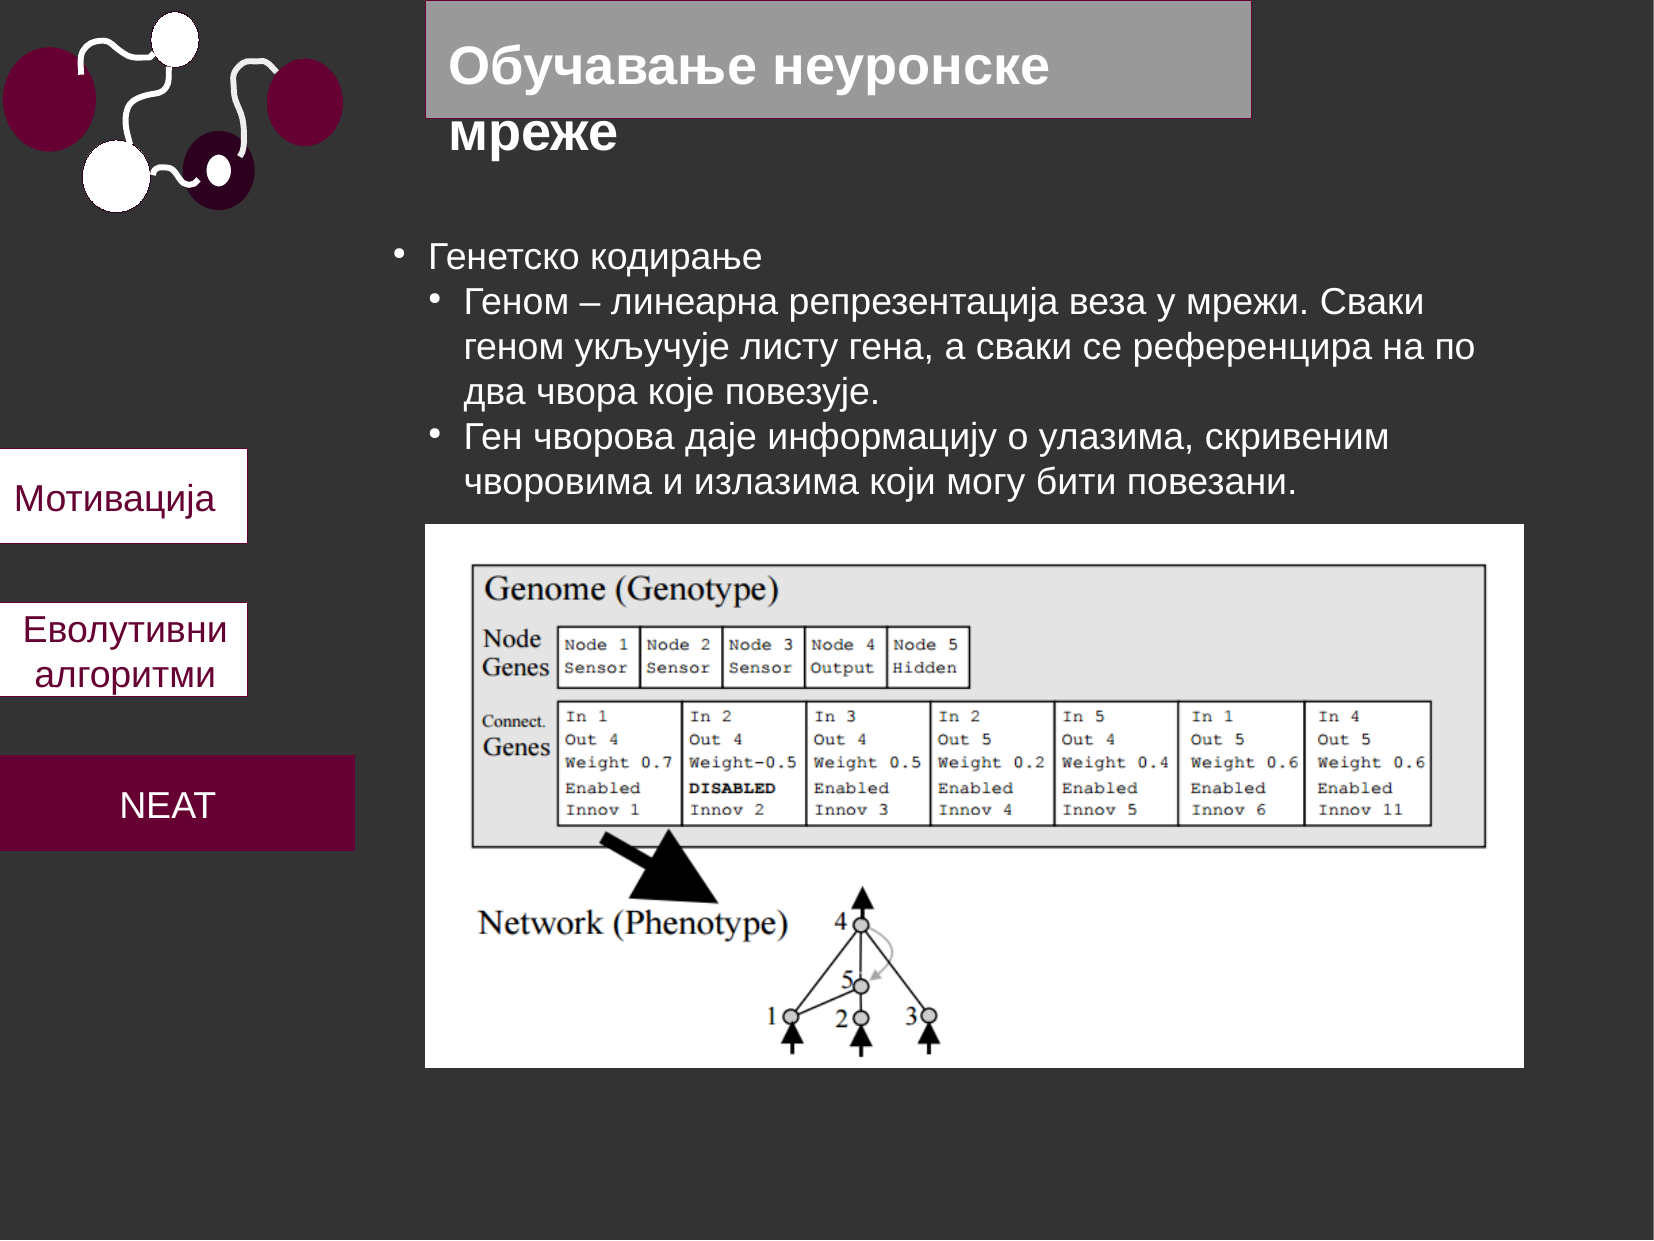

Обучавање неуронске мреже
Генетско кодирање
Геном – линеарна репрезентација веза у мрежи. Сваки геном укључује листу гена, а сваки се референцира на по два чвора које повезује.
Ген чворова даје информацију о улазима, скривеним чворовима и излазима који могу бити повезани.
 Мотивација
	Еволутивни
 	алгоритми
 NEAT